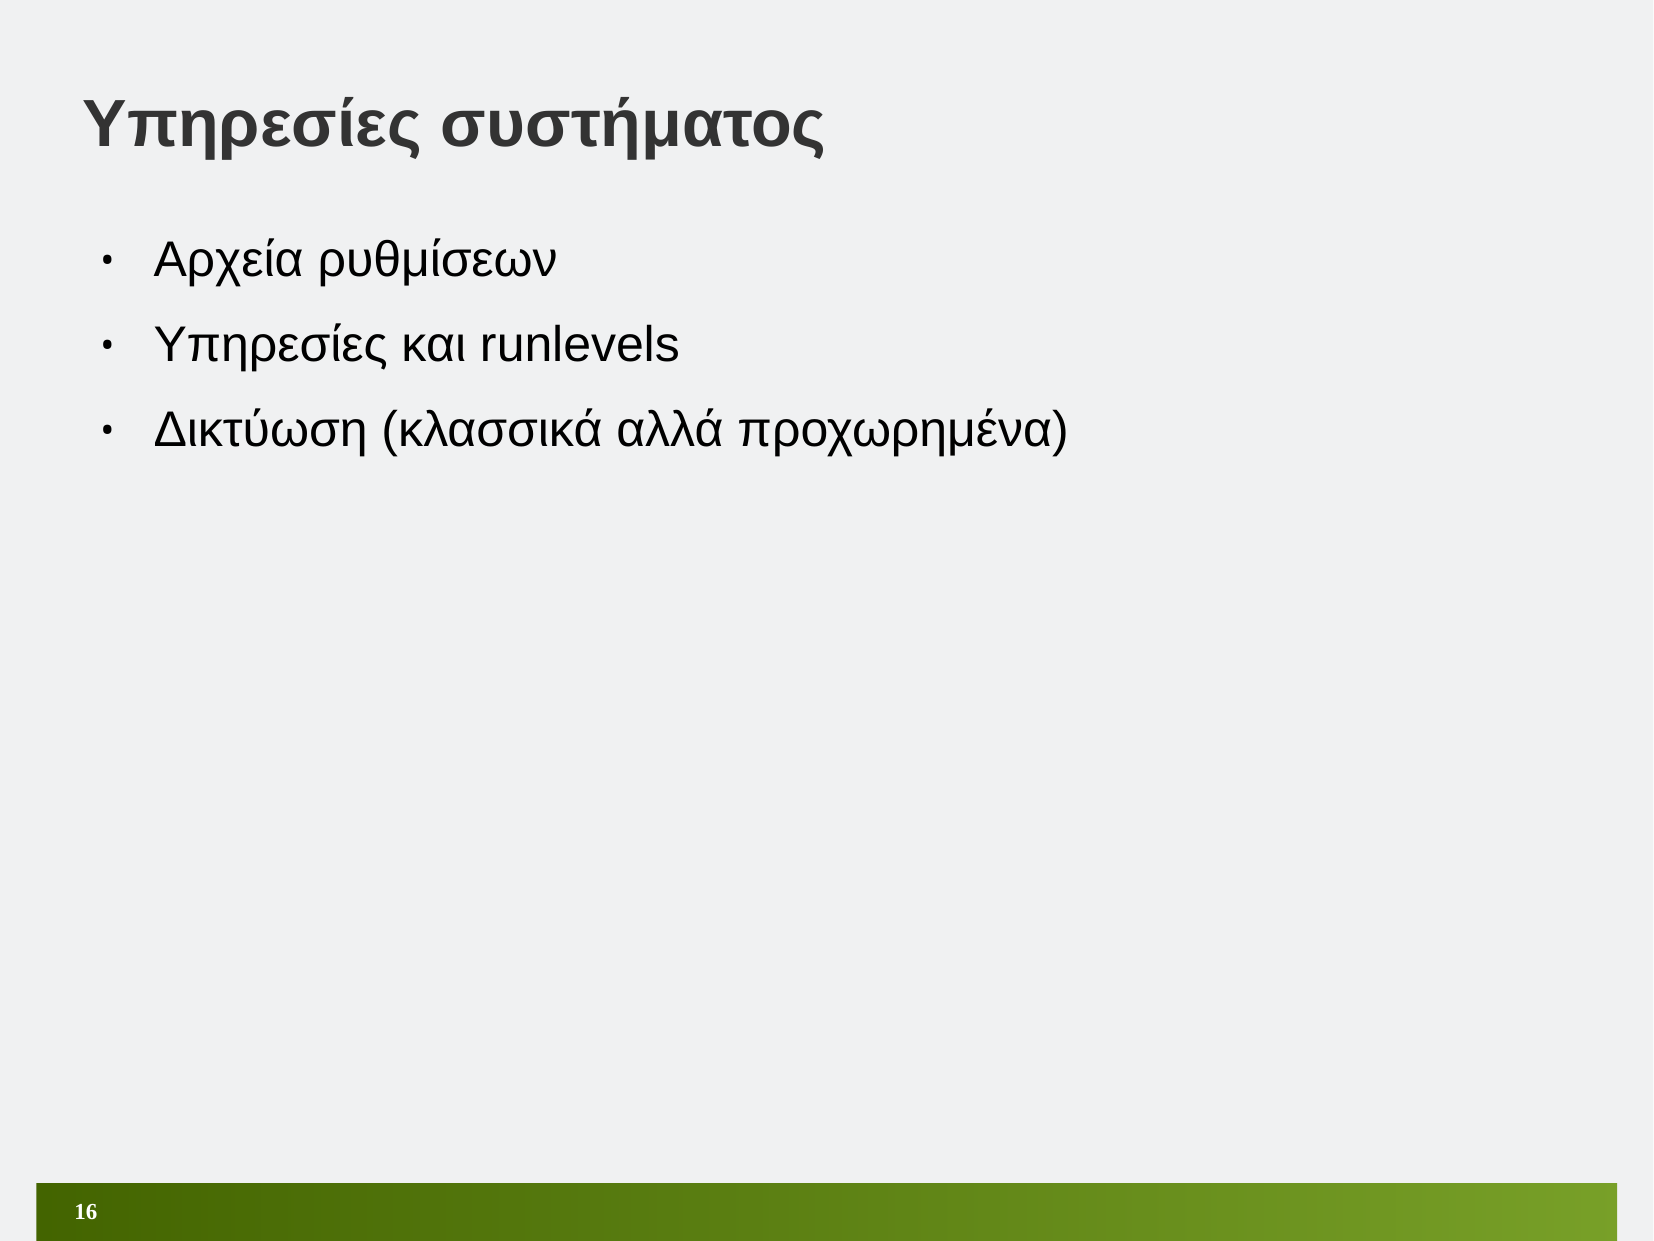

# Υπηρεσίες συστήματος
Αρχεία ρυθμίσεων
Υπηρεσίες και runlevels
Δικτύωση (κλασσικά αλλά προχωρημένα)
16